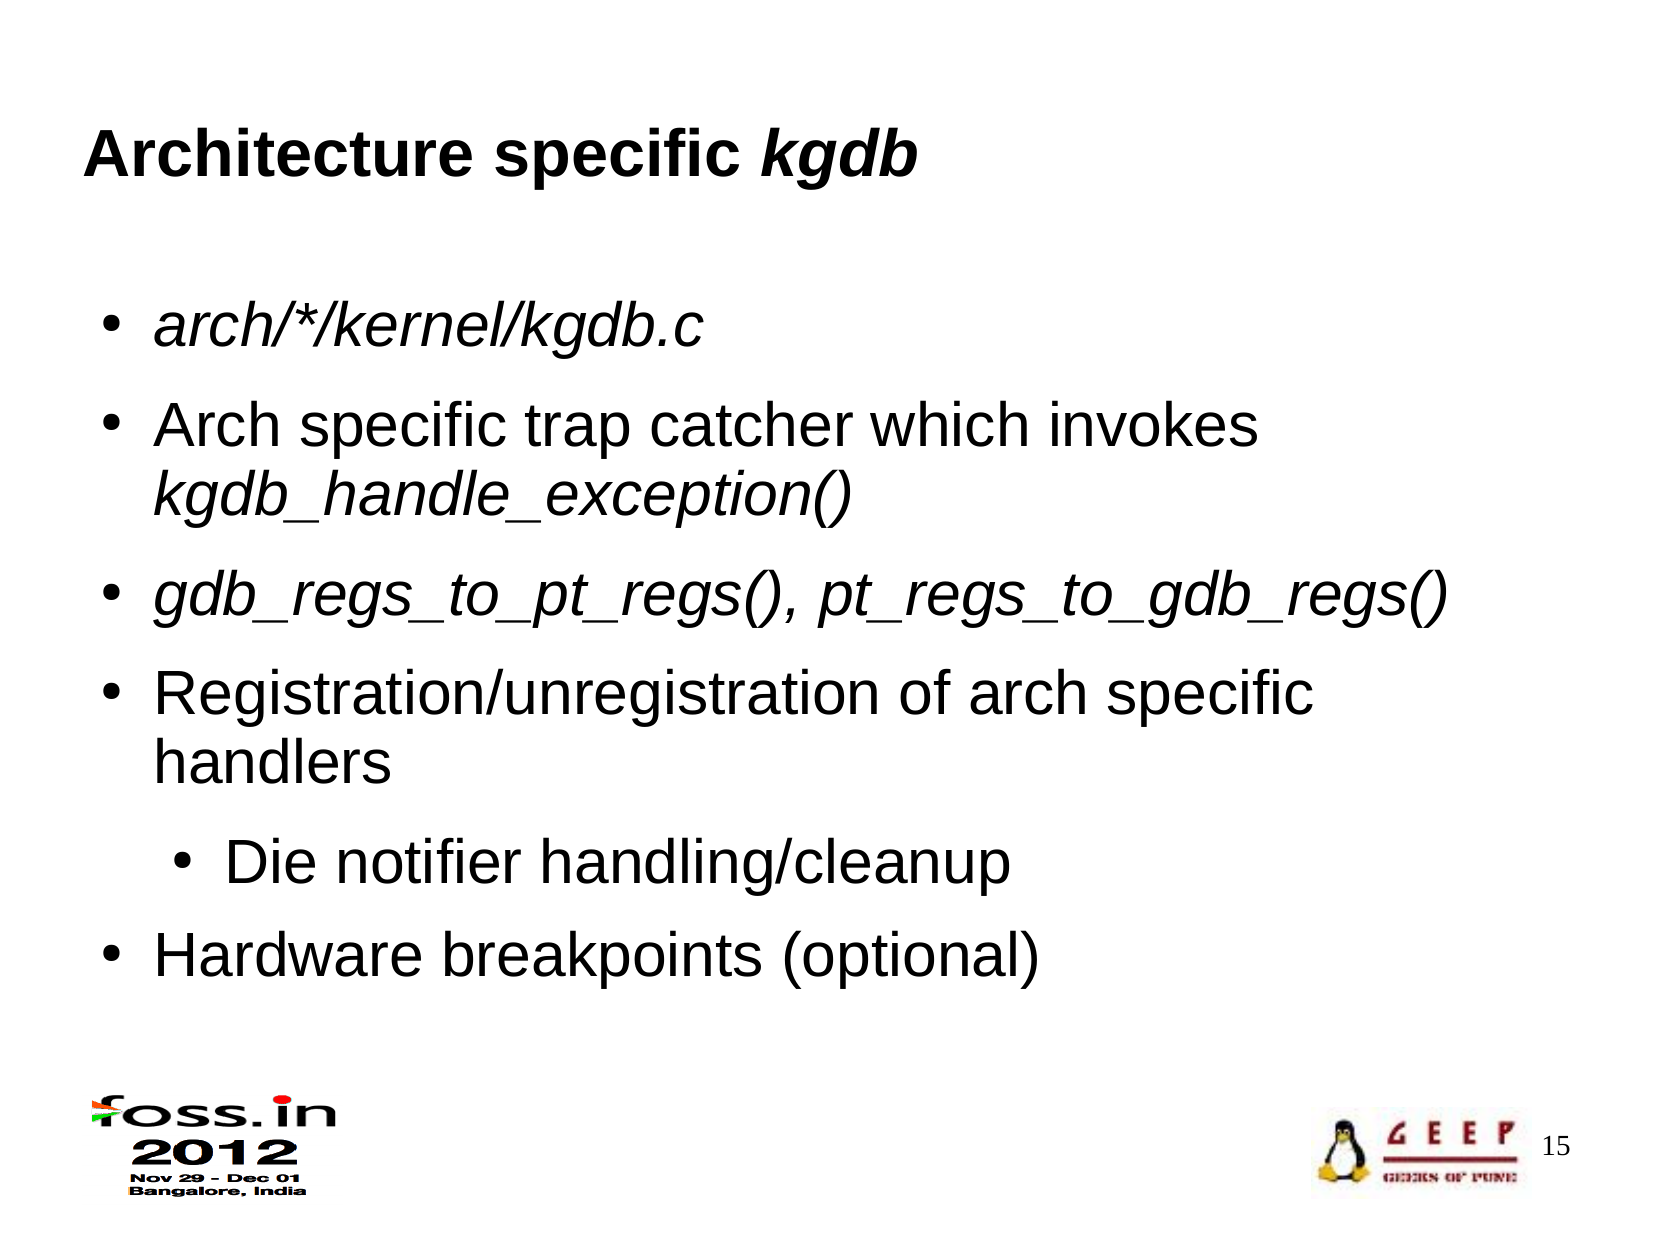

# Architecture specific kgdb
arch/*/kernel/kgdb.c
Arch specific trap catcher which invokes kgdb_handle_exception()
gdb_regs_to_pt_regs(), pt_regs_to_gdb_regs()
Registration/unregistration of arch specific handlers
Die notifier handling/cleanup
Hardware breakpoints (optional)
15